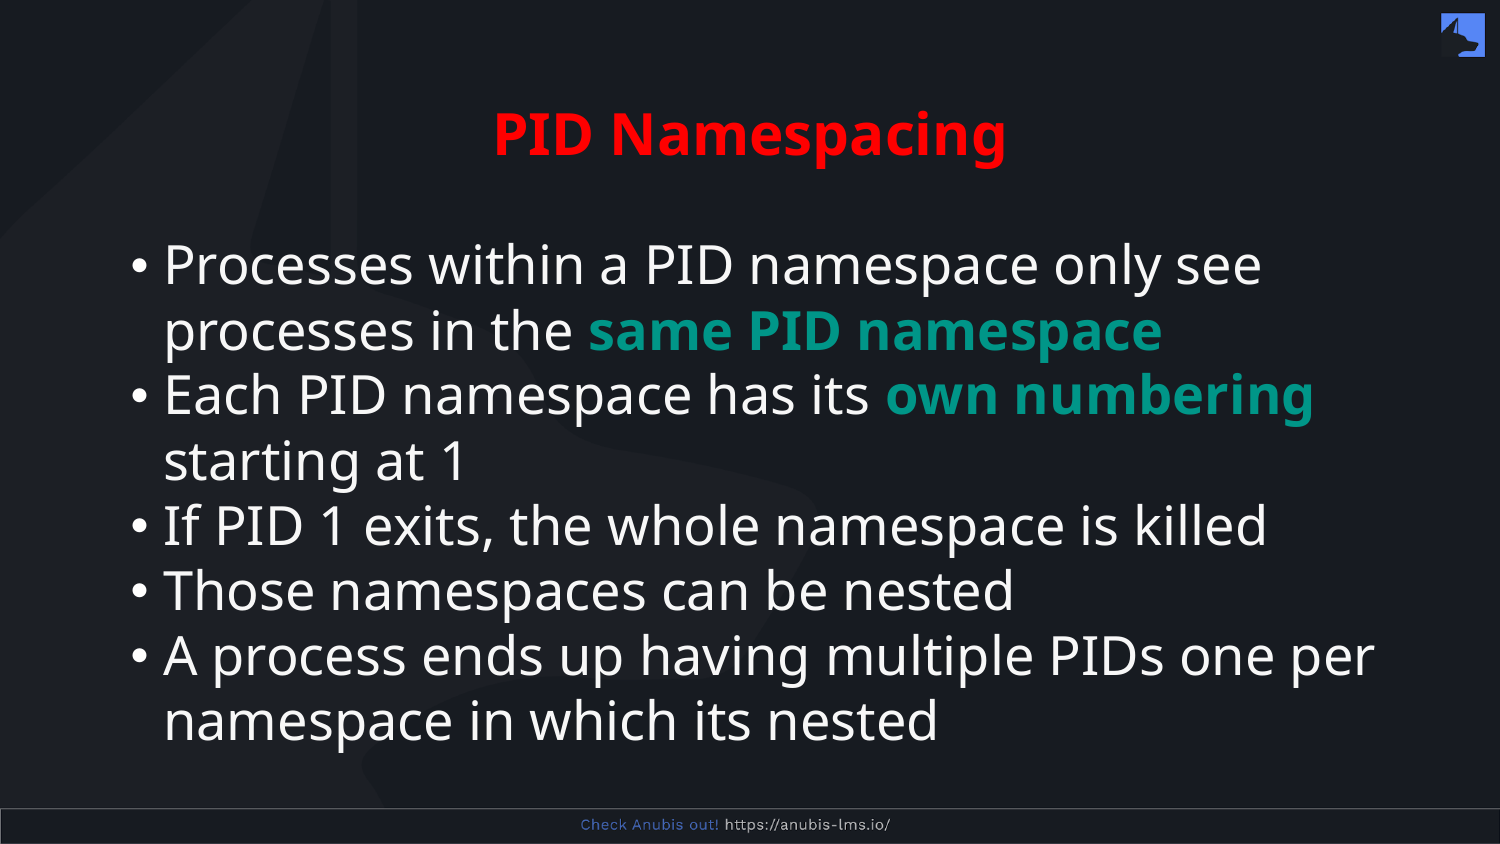

# PID Namespacing
Processes within a PID namespace only see processes in the same PID namespace
Each PID namespace has its own numbering starting at 1
If PID 1 exits, the whole namespace is killed
Those namespaces can be nested
A process ends up having multiple PIDs one per namespace in which its nested